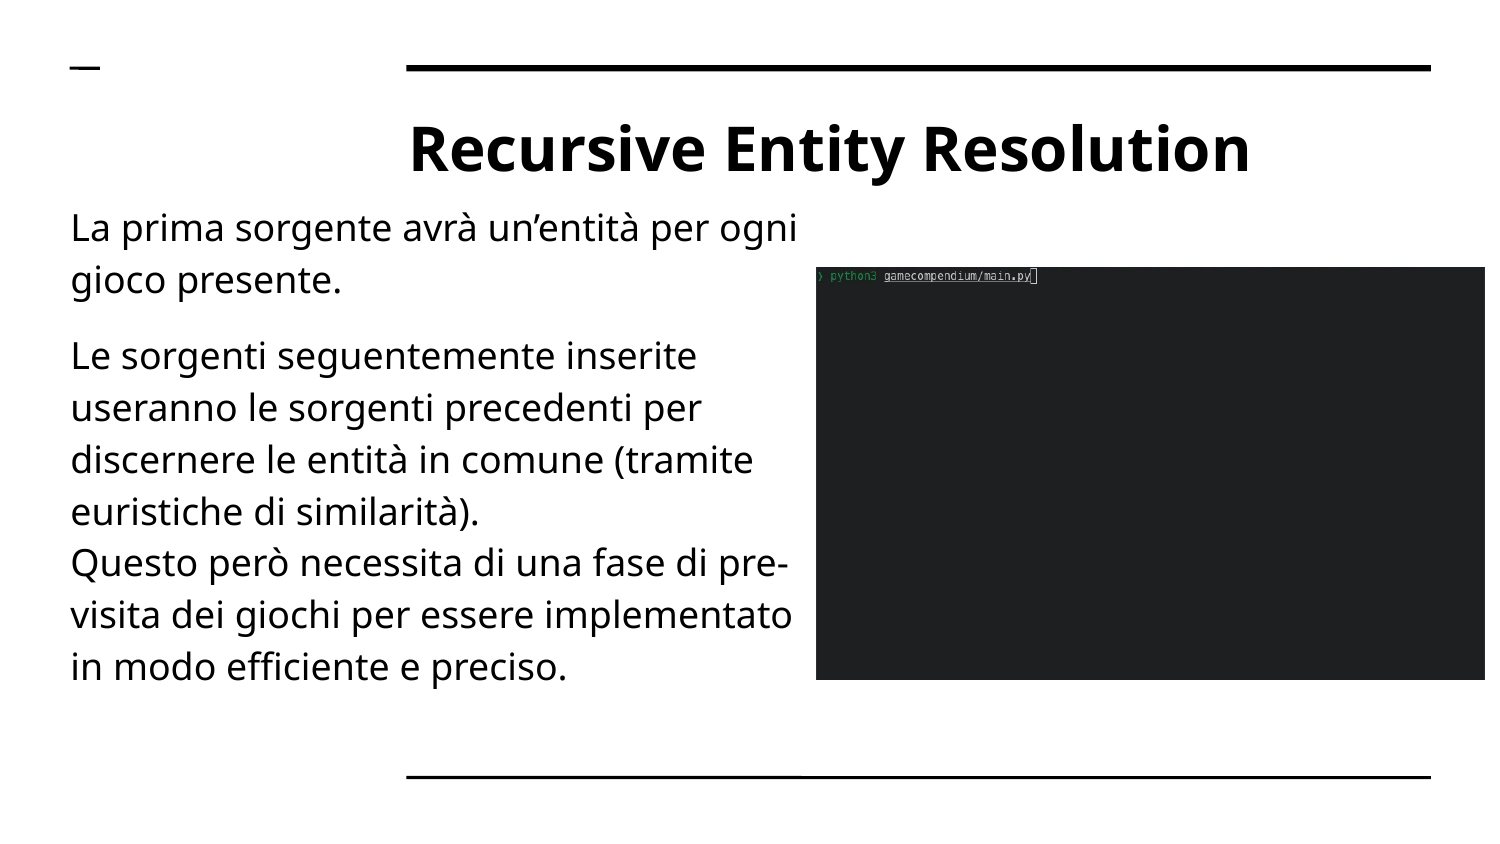

# Recursive Entity Resolution
La prima sorgente avrà un’entità per ogni gioco presente.
Le sorgenti seguentemente inserite useranno le sorgenti precedenti per discernere le entità in comune (tramite euristiche di similarità).
Questo però necessita di una fase di pre-visita dei giochi per essere implementato in modo efficiente e preciso.